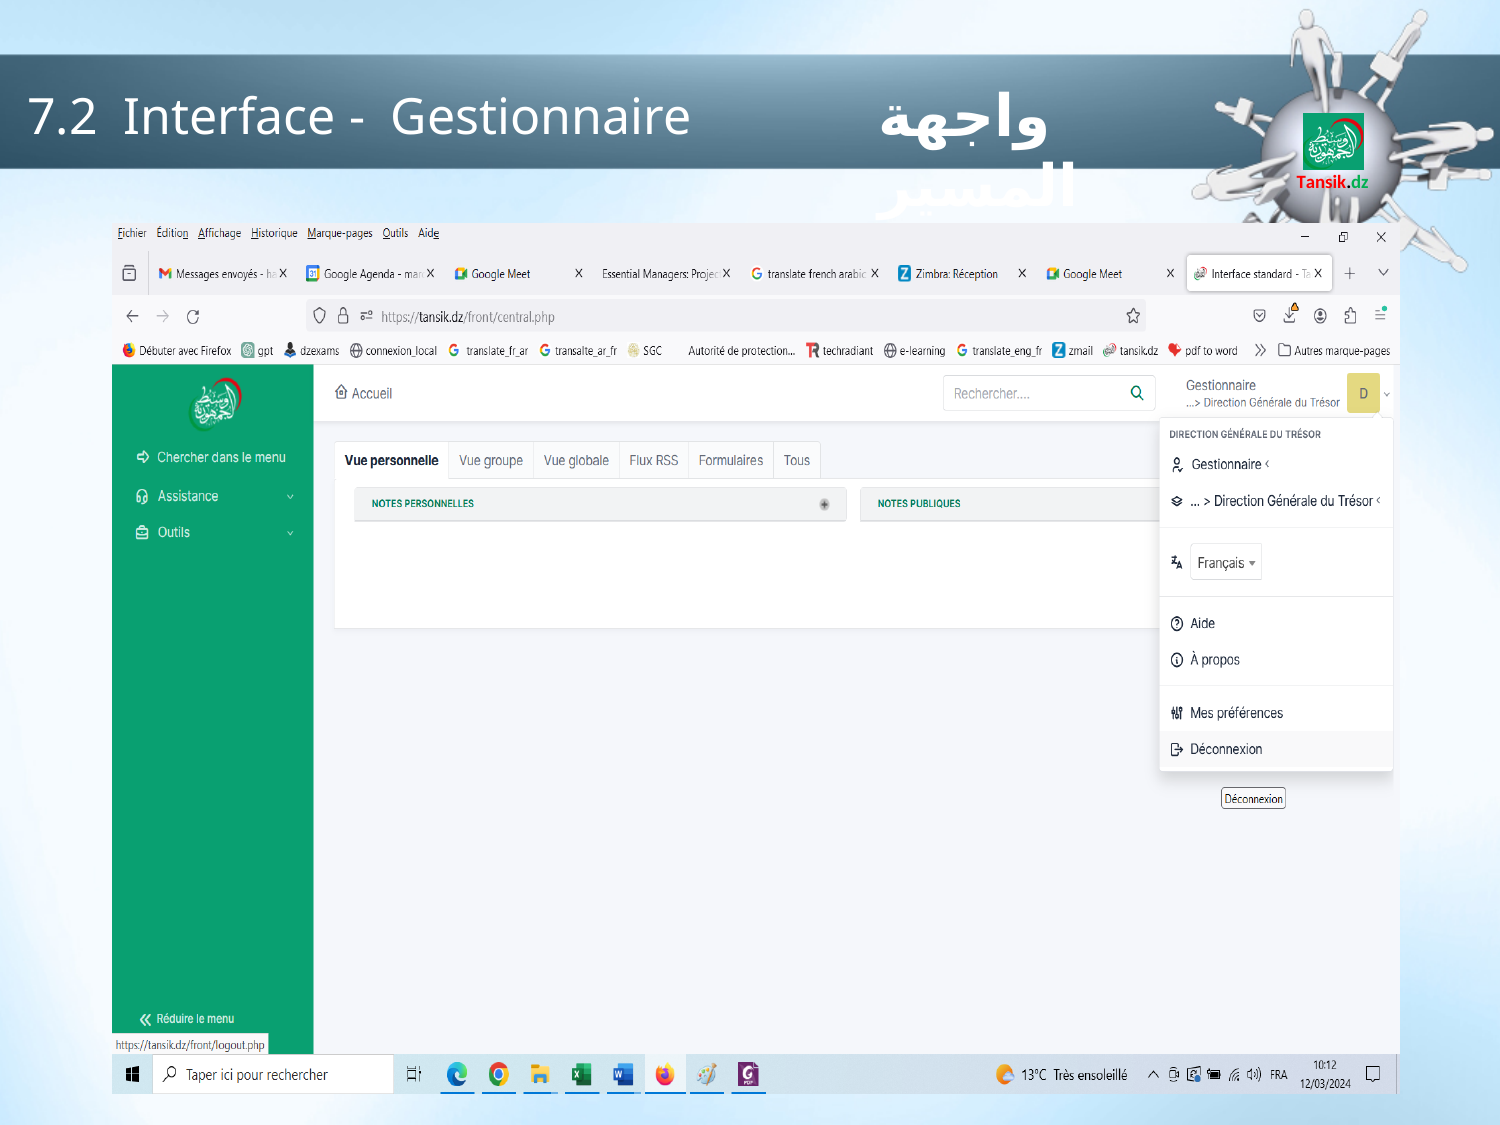

# 7.2 Interface - Gestionnaire
واجهة المسير
Tansik.dz